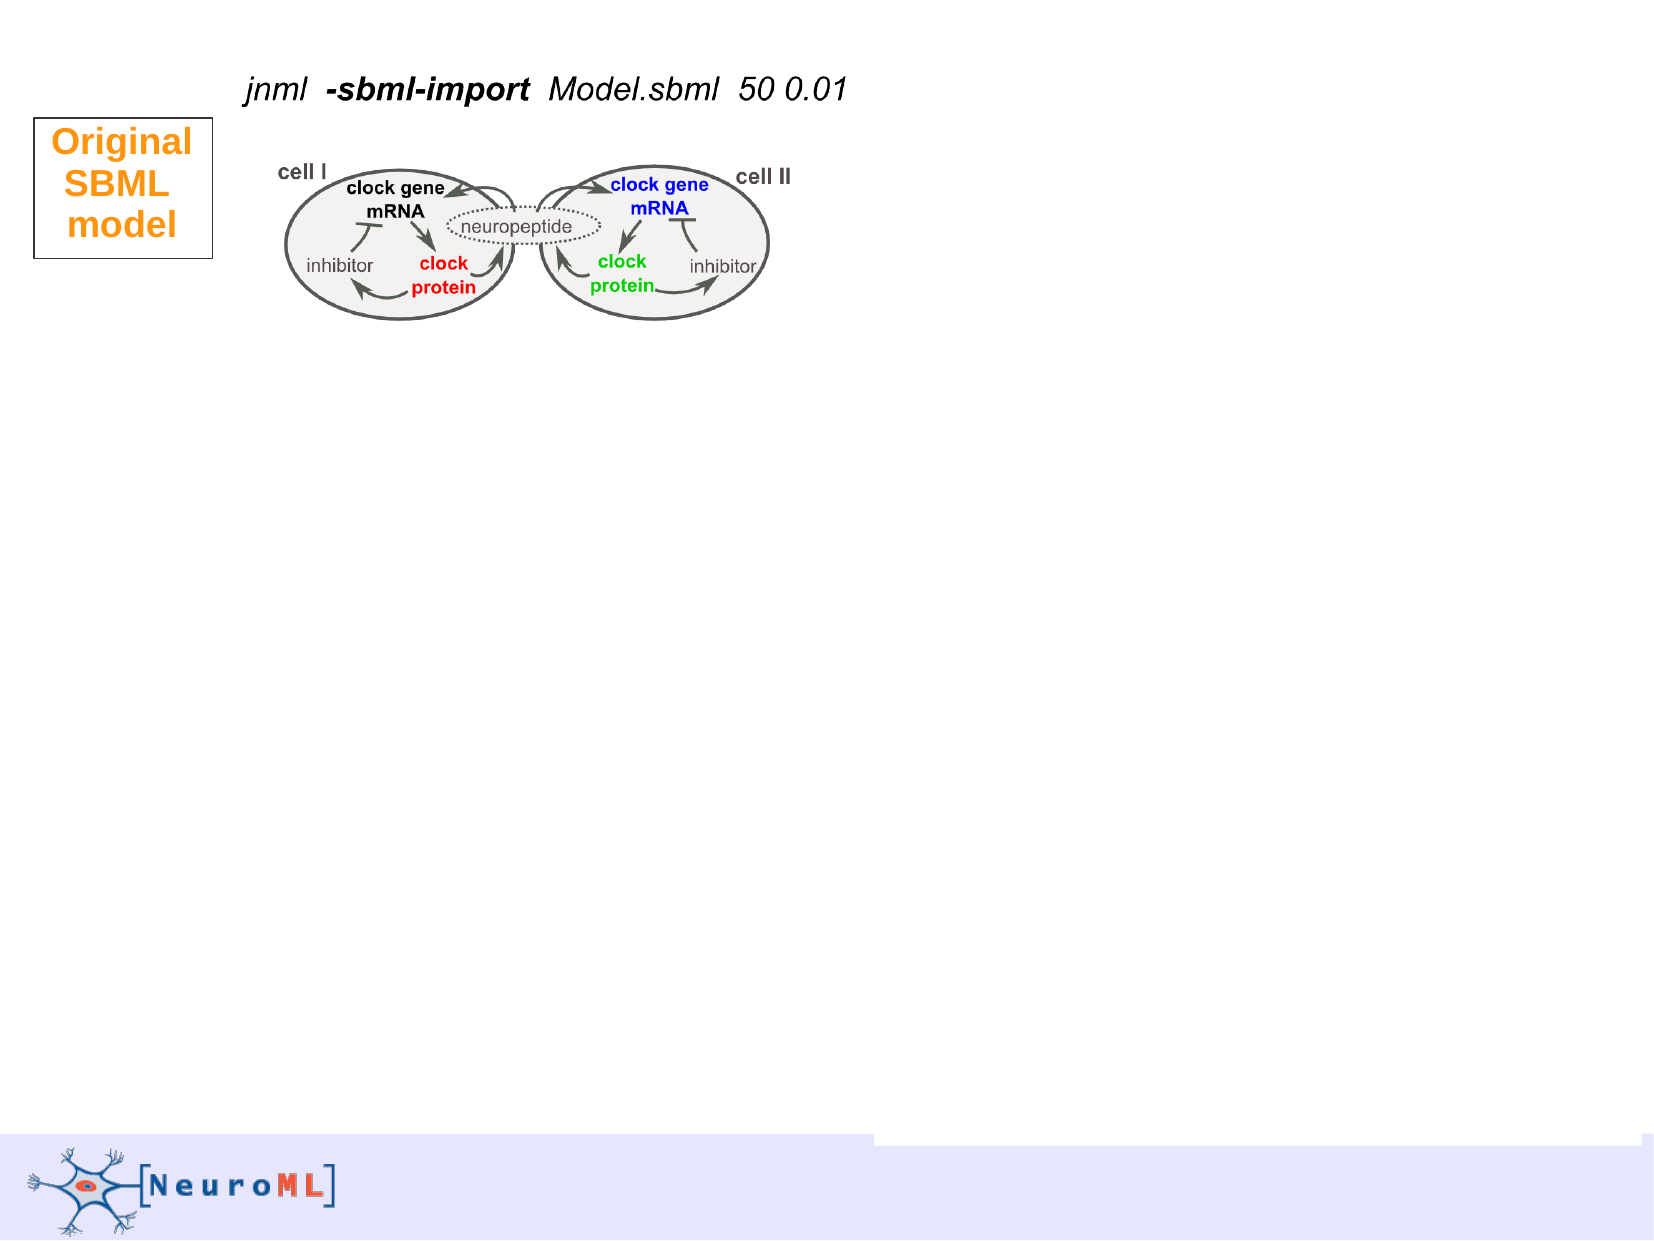

Original
SBML
model
Brian
MATLAB
Simulate
with
jNeuroML
NEURON
http://www.opensourcebrain.org